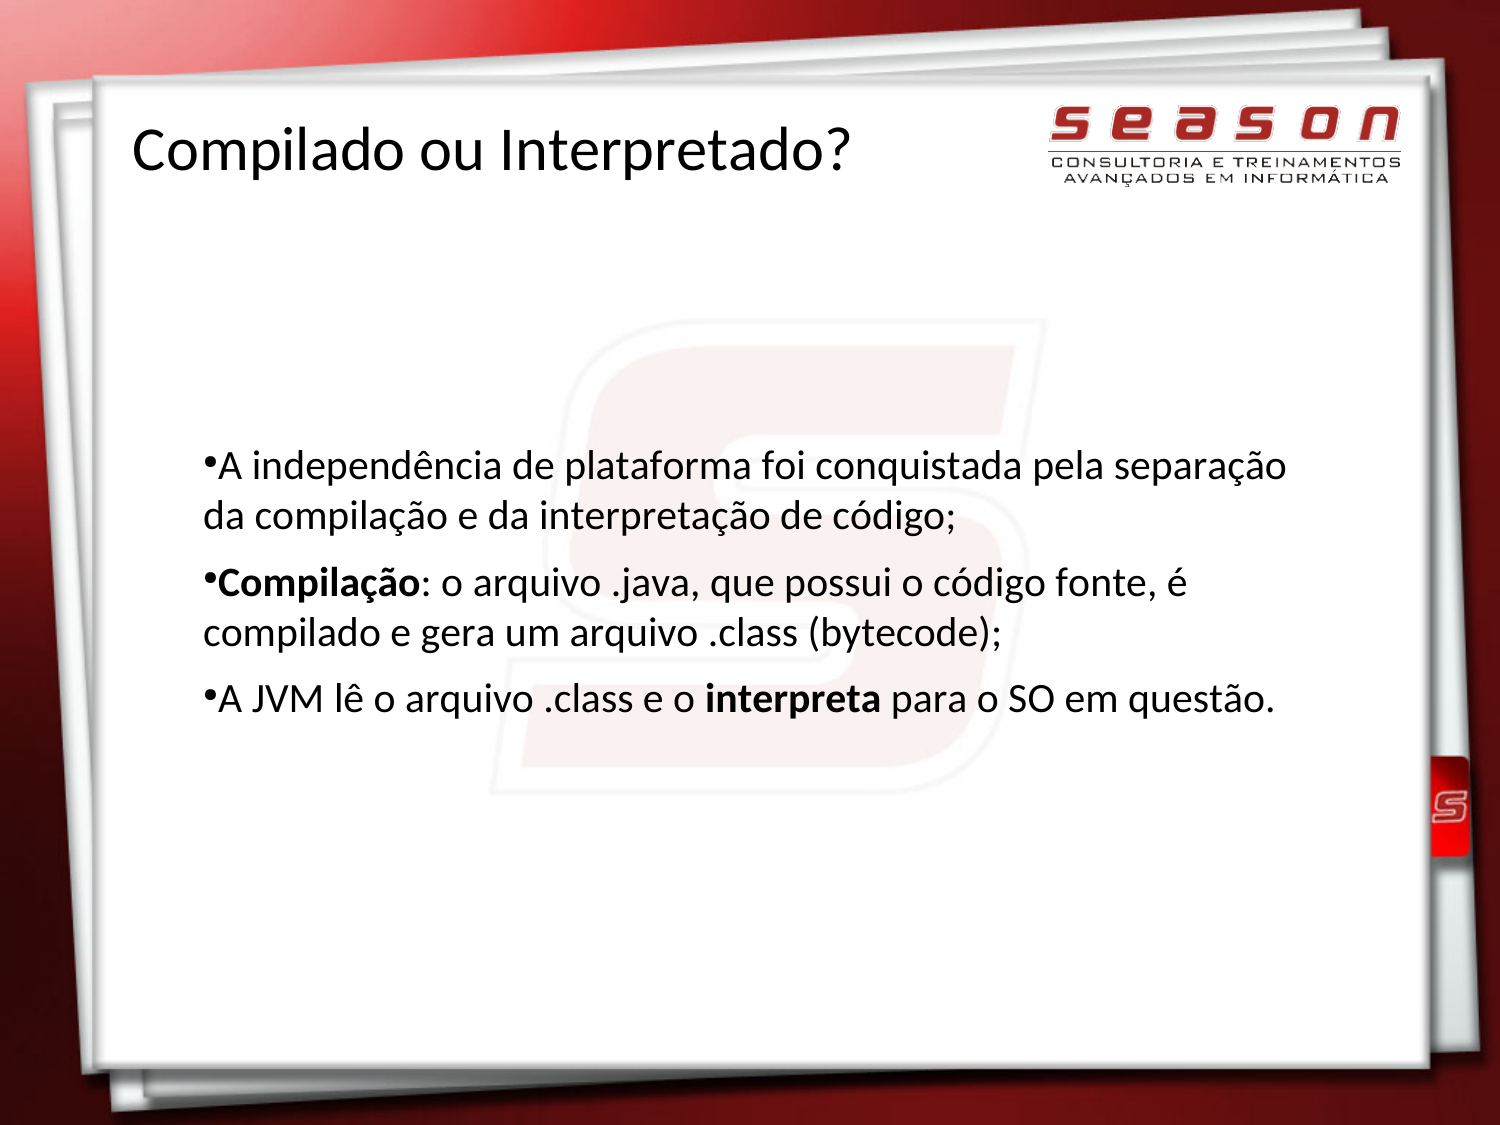

# Compilado ou Interpretado?
A independência de plataforma foi conquistada pela separação da compilação e da interpretação de código;
Compilação: o arquivo .java, que possui o código fonte, é compilado e gera um arquivo .class (bytecode);
A JVM lê o arquivo .class e o interpreta para o SO em questão.